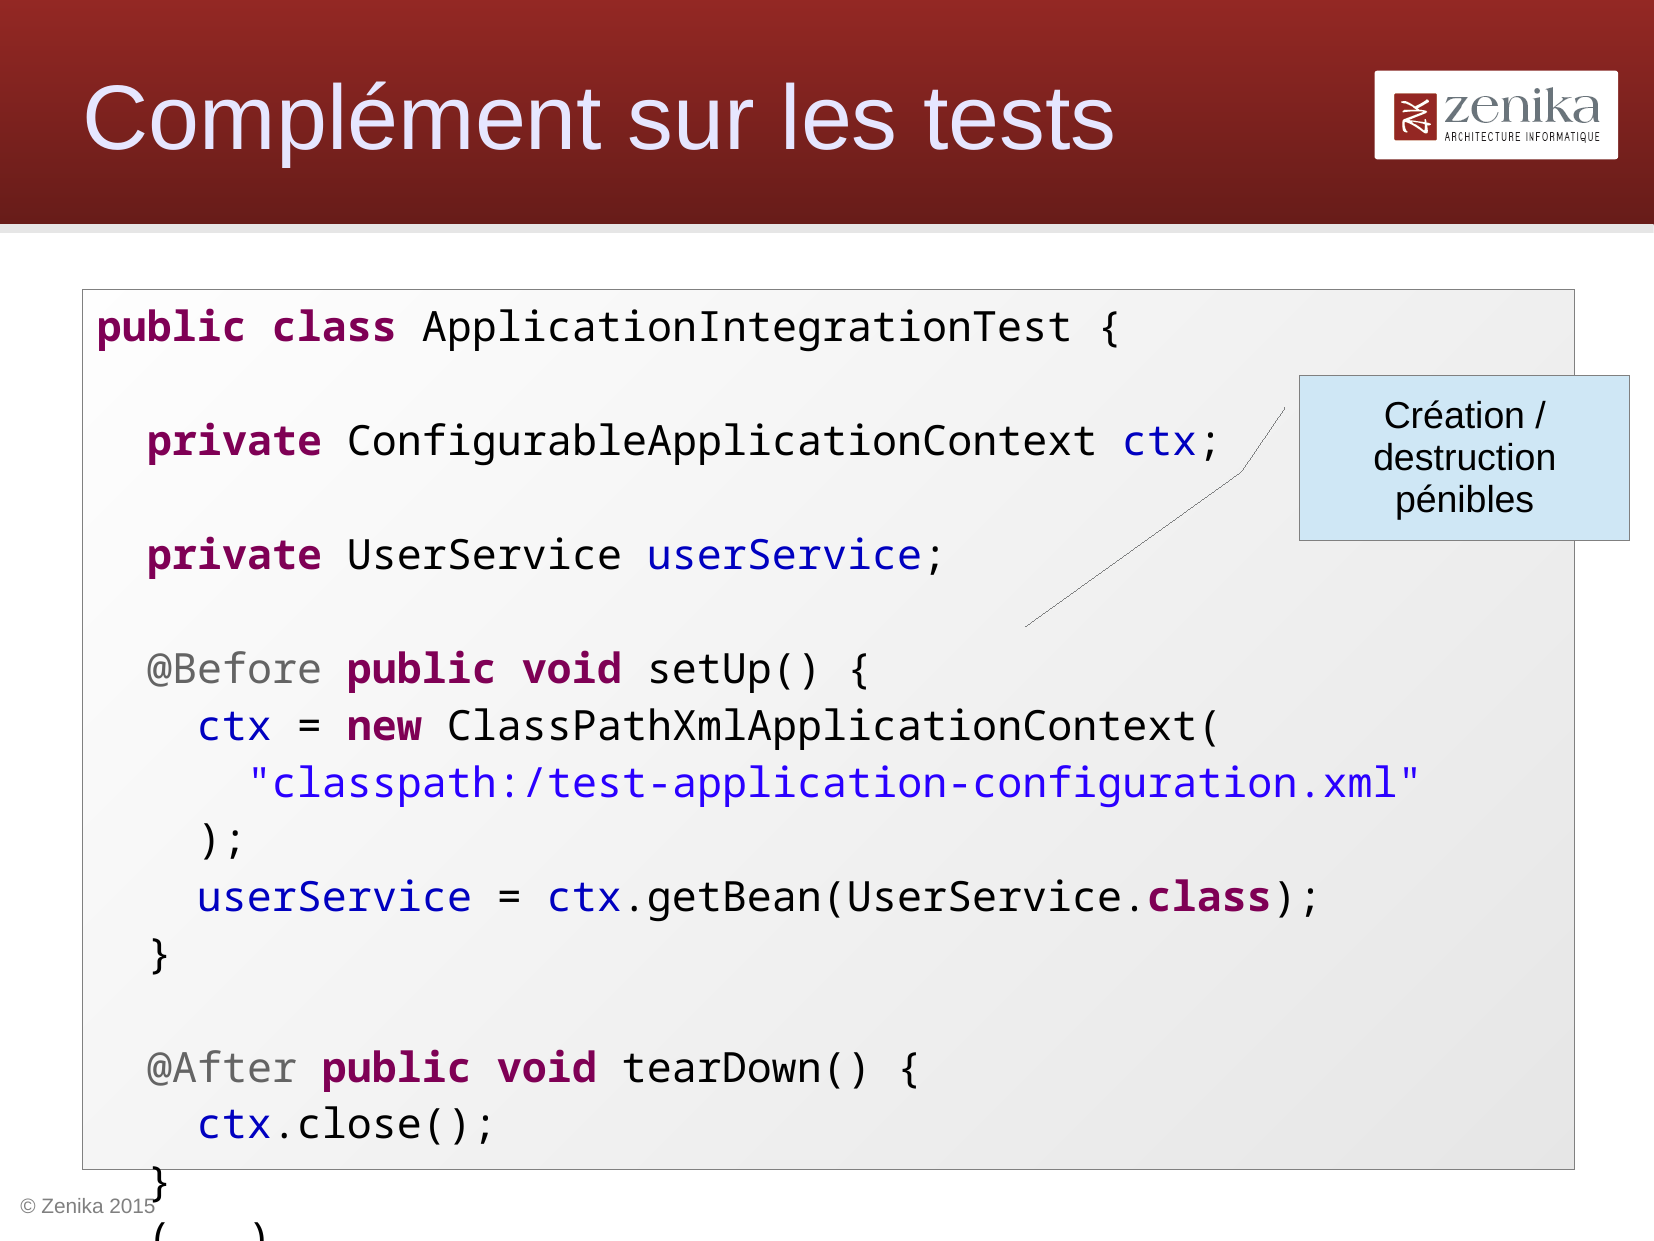

# Complément sur les tests
public class ApplicationIntegrationTest {
 private ConfigurableApplicationContext ctx;
 private UserService userService;
 @Before public void setUp() {
 ctx = new ClassPathXmlApplicationContext(
 "classpath:/test-application-configuration.xml"
 );
 userService = ctx.getBean(UserService.class);
 }
 @After public void tearDown() {
 ctx.close();
 }
 (...)
}
Création / destruction pénibles